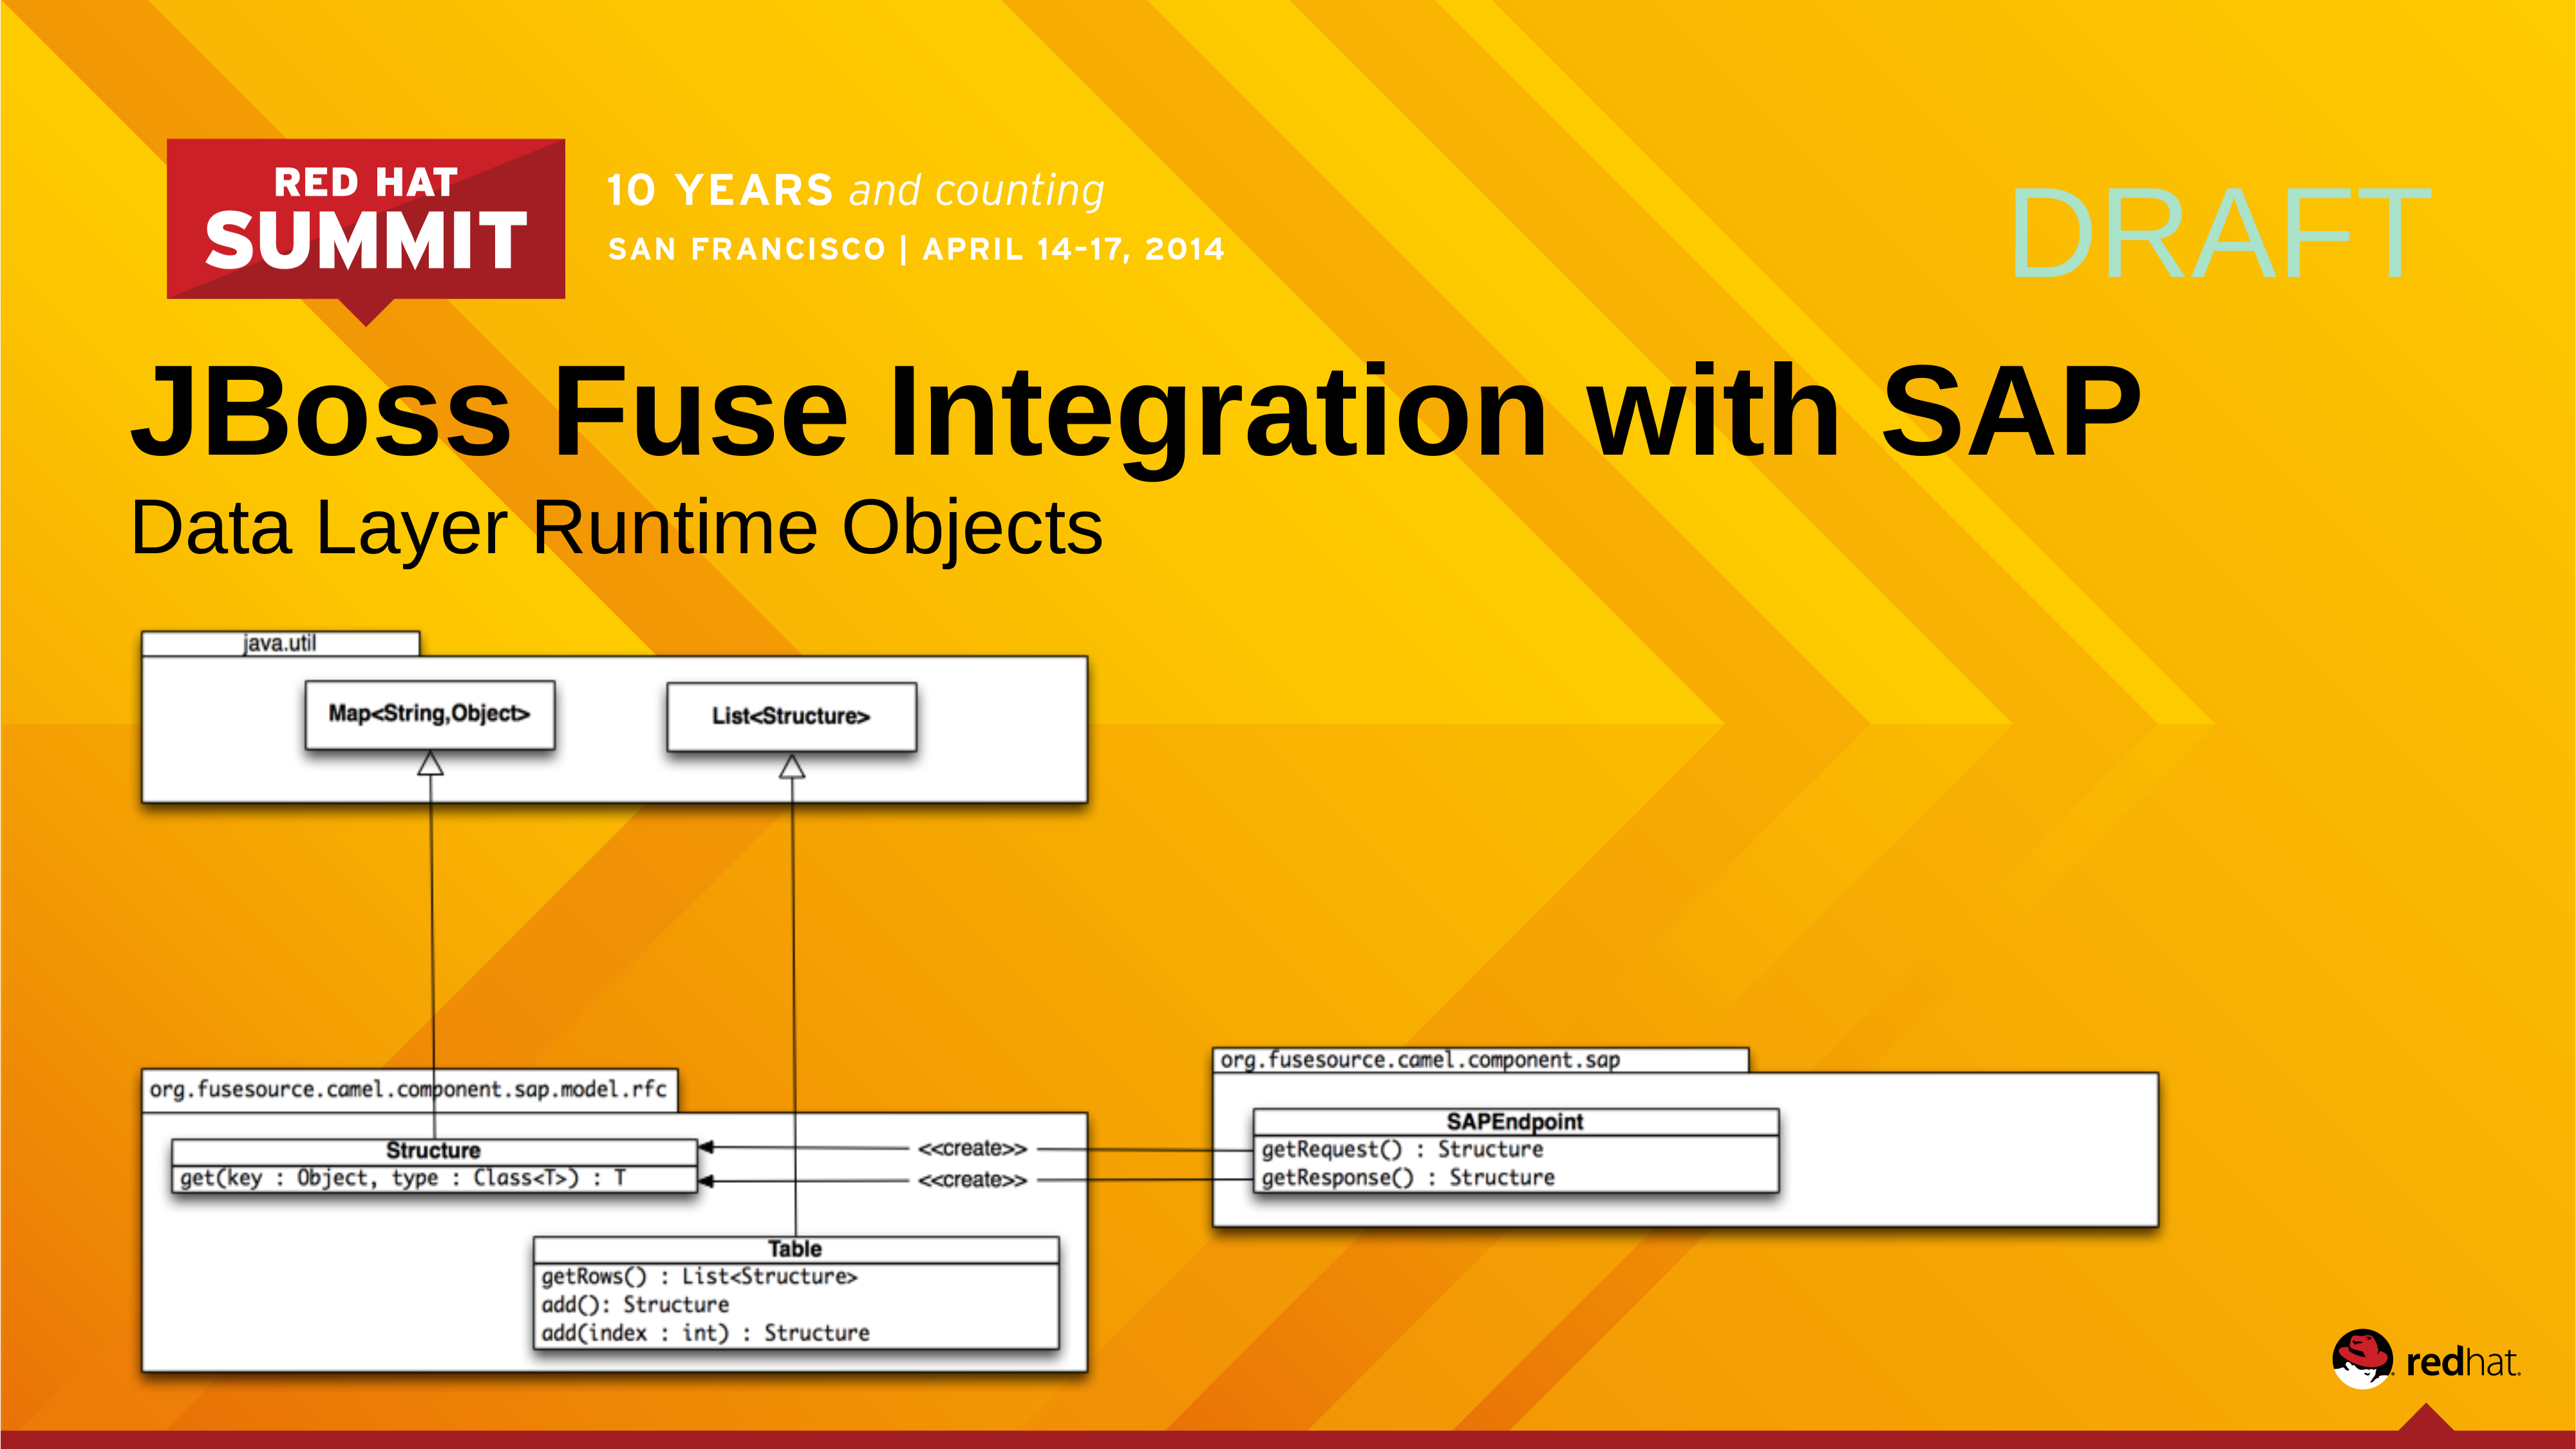

JBoss Fuse Integration with SAP
Data Layer Runtime Objects